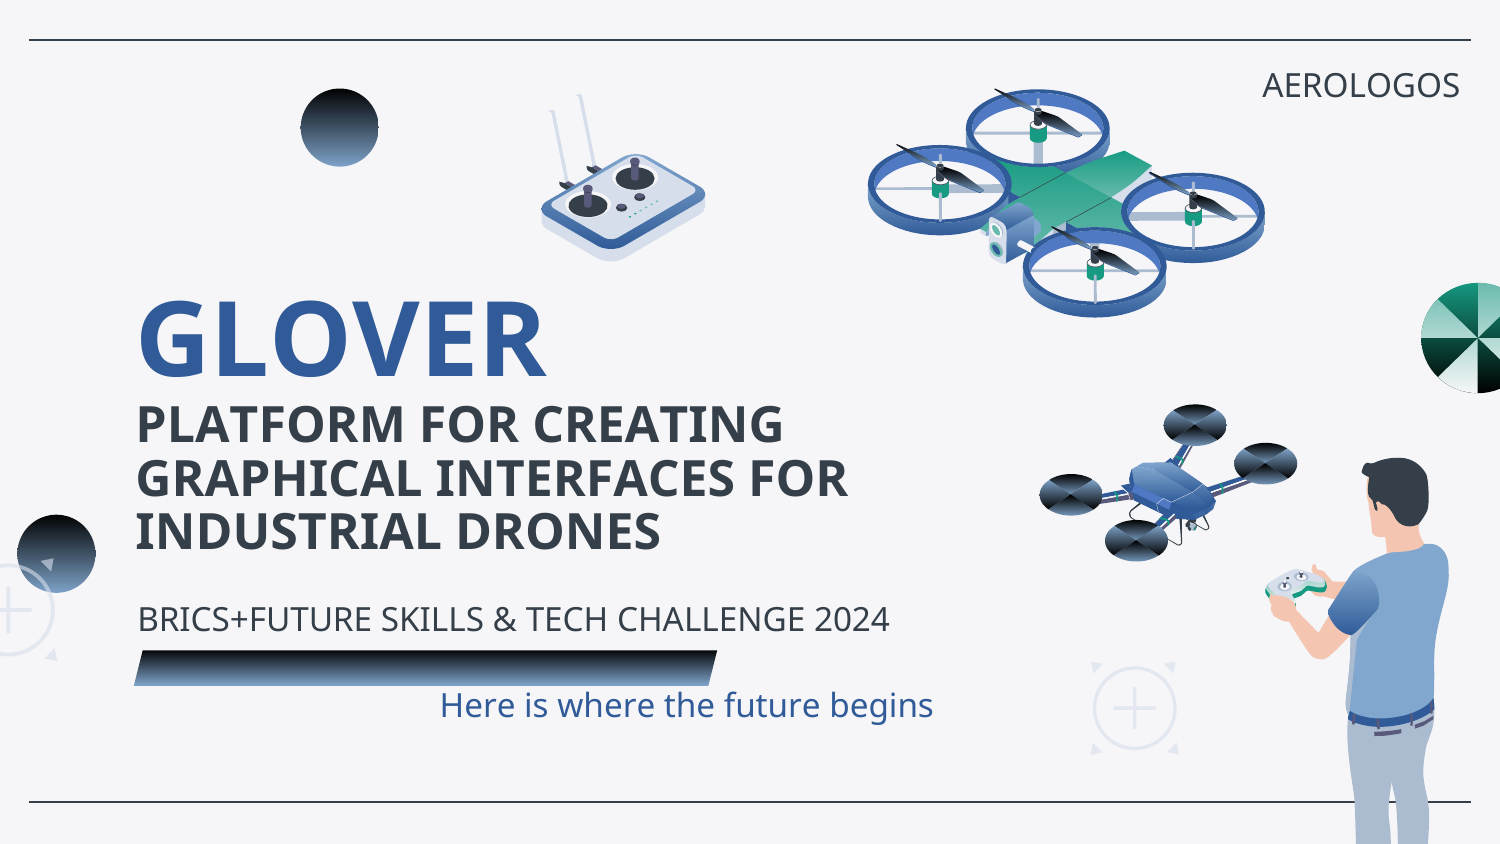

AEROLOGOS
# GLOVER PLATFORM FOR CREATING GRAPHICAL INTERFACES FOR INDUSTRIAL DRONES
BRICS+FUTURE SKILLS & TECH CHALLENGE 2024
Here is where the future begins